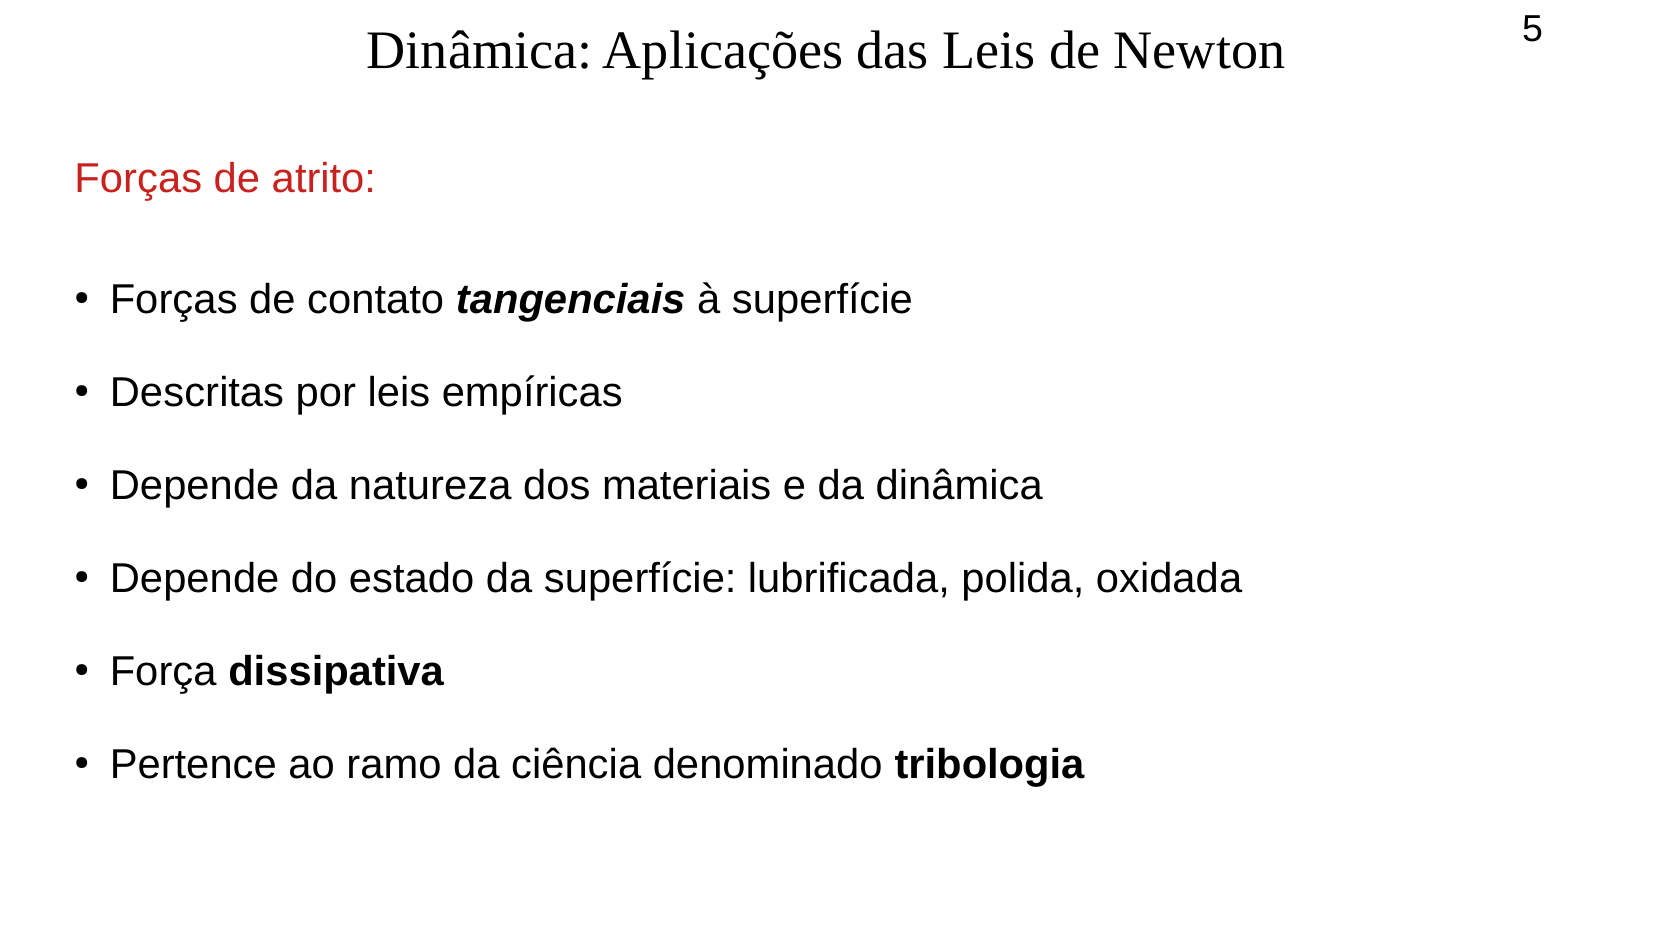

Dinâmica: Aplicações das Leis de Newton
Forças de atrito:
Forças de contato tangenciais à superfície
Descritas por leis empíricas
Depende da natureza dos materiais e da dinâmica
Depende do estado da superfície: lubrificada, polida, oxidada
Força dissipativa
Pertence ao ramo da ciência denominado tribologia